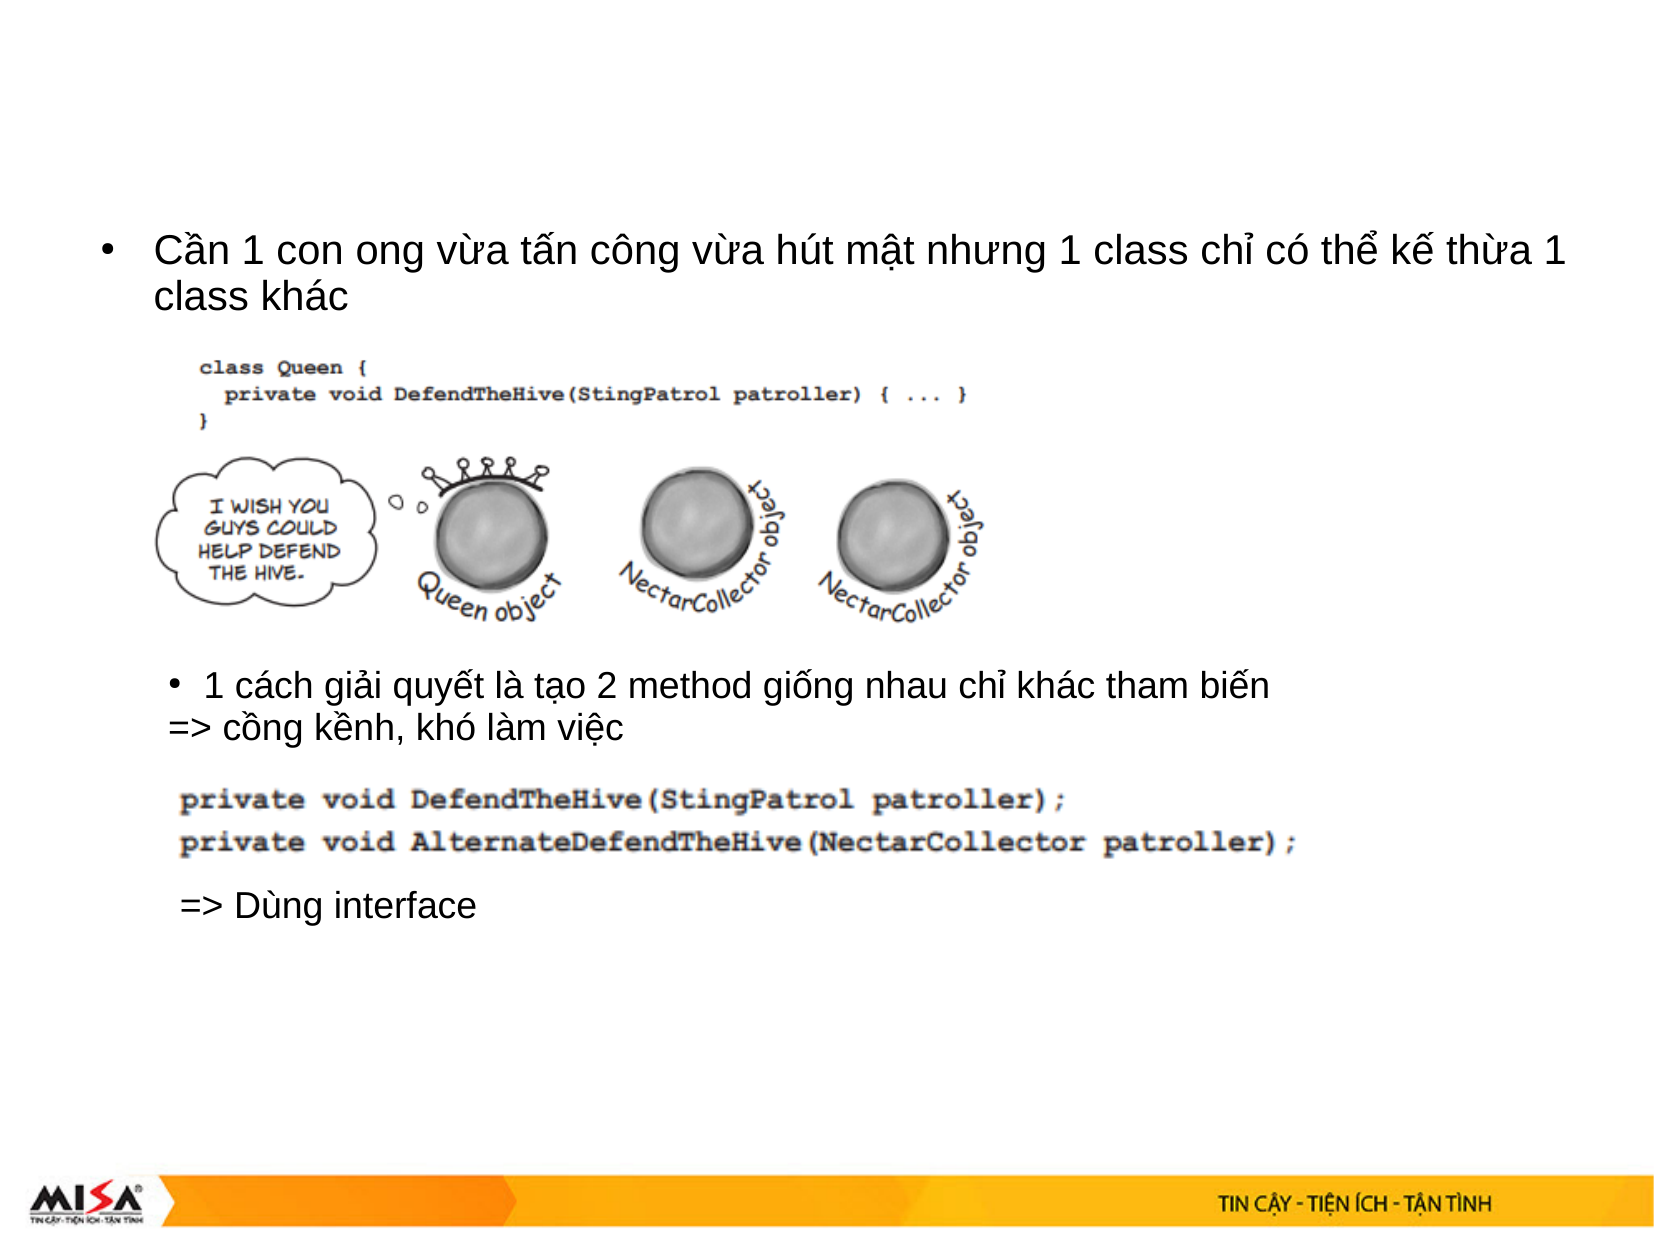

#
Cần 1 con ong vừa tấn công vừa hút mật nhưng 1 class chỉ có thể kế thừa 1 class khác
1 cách giải quyết là tạo 2 method giống nhau chỉ khác tham biến
=> cồng kềnh, khó làm việc
=> Dùng interface